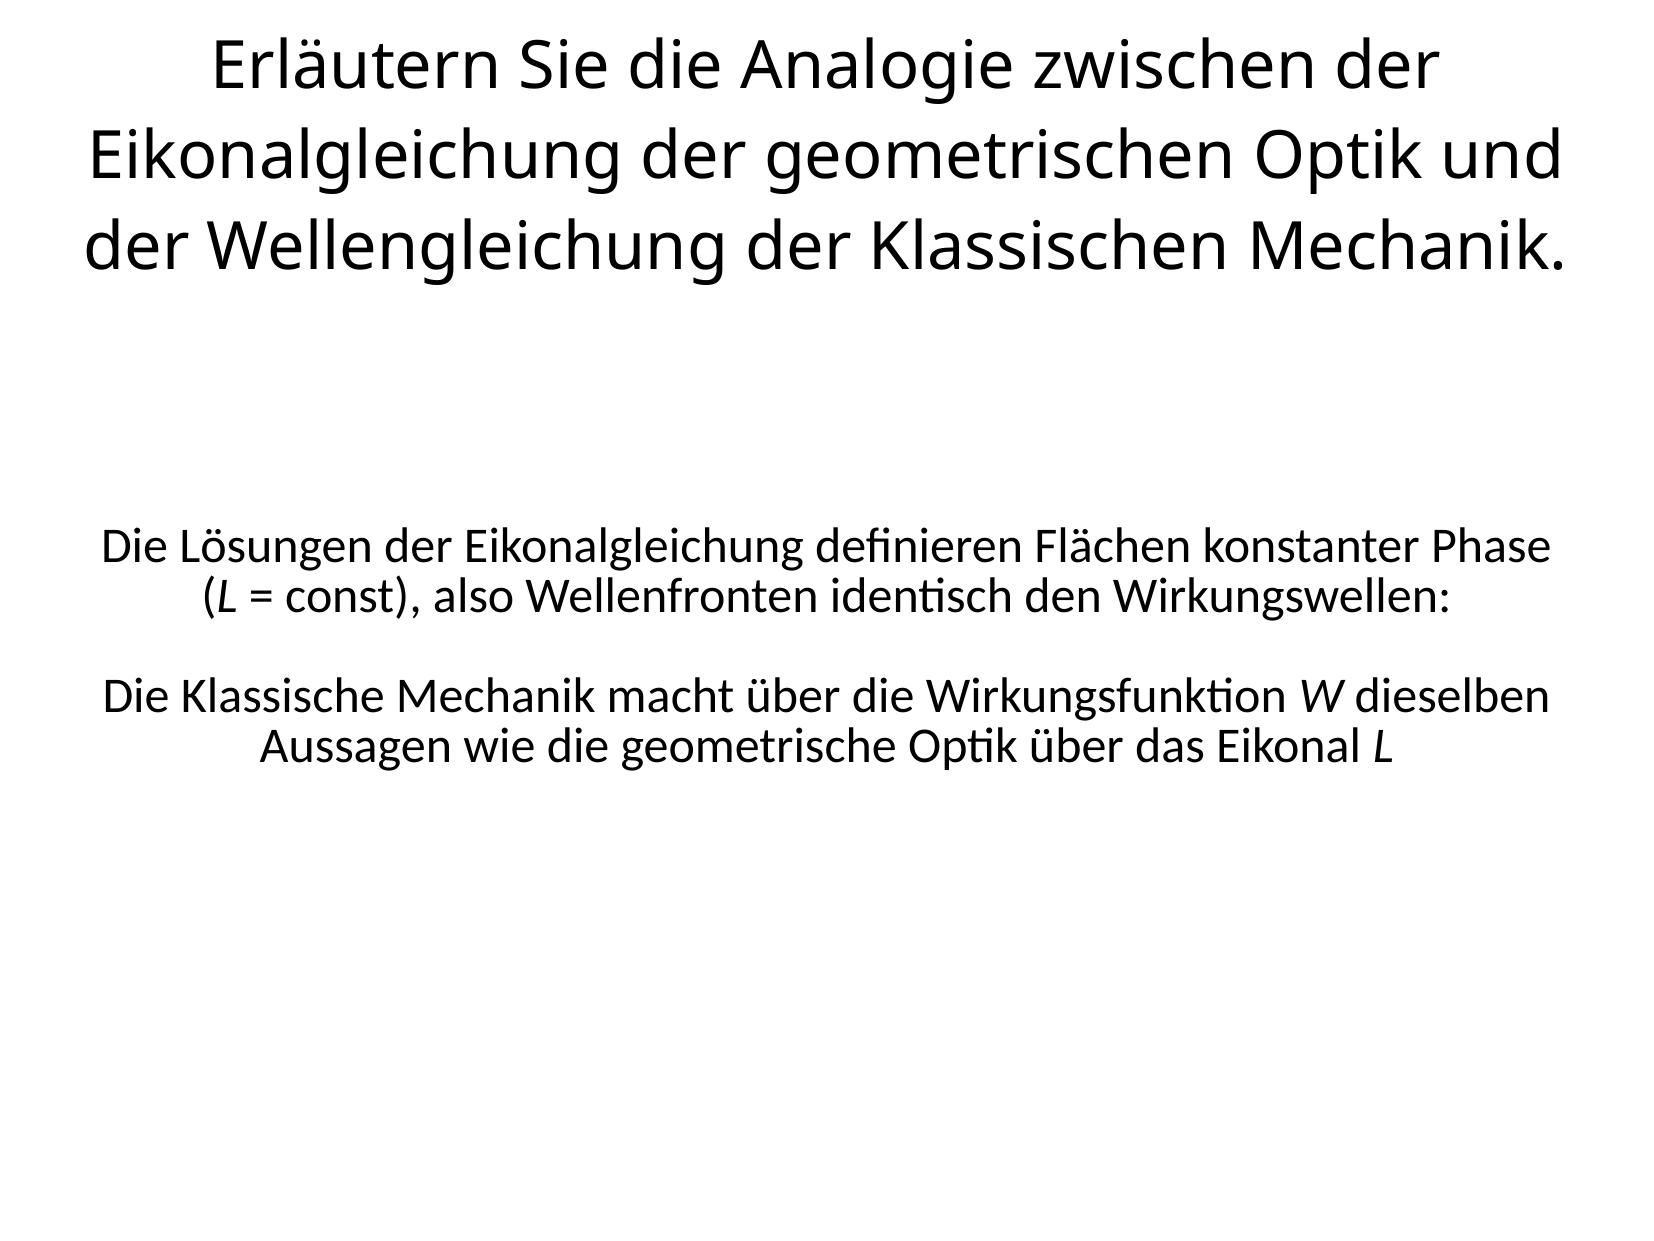

# Erläutern Sie die Analogie zwischen der Eikonalgleichung der geometrischen Optik und der Wellengleichung der Klassischen Mechanik.
Die Lösungen der Eikonalgleichung definieren Flächen konstanter Phase (L = const), also Wellenfronten identisch den Wirkungswellen:
Die Klassische Mechanik macht über die Wirkungsfunktion W dieselben Aussagen wie die geometrische Optik über das Eikonal L